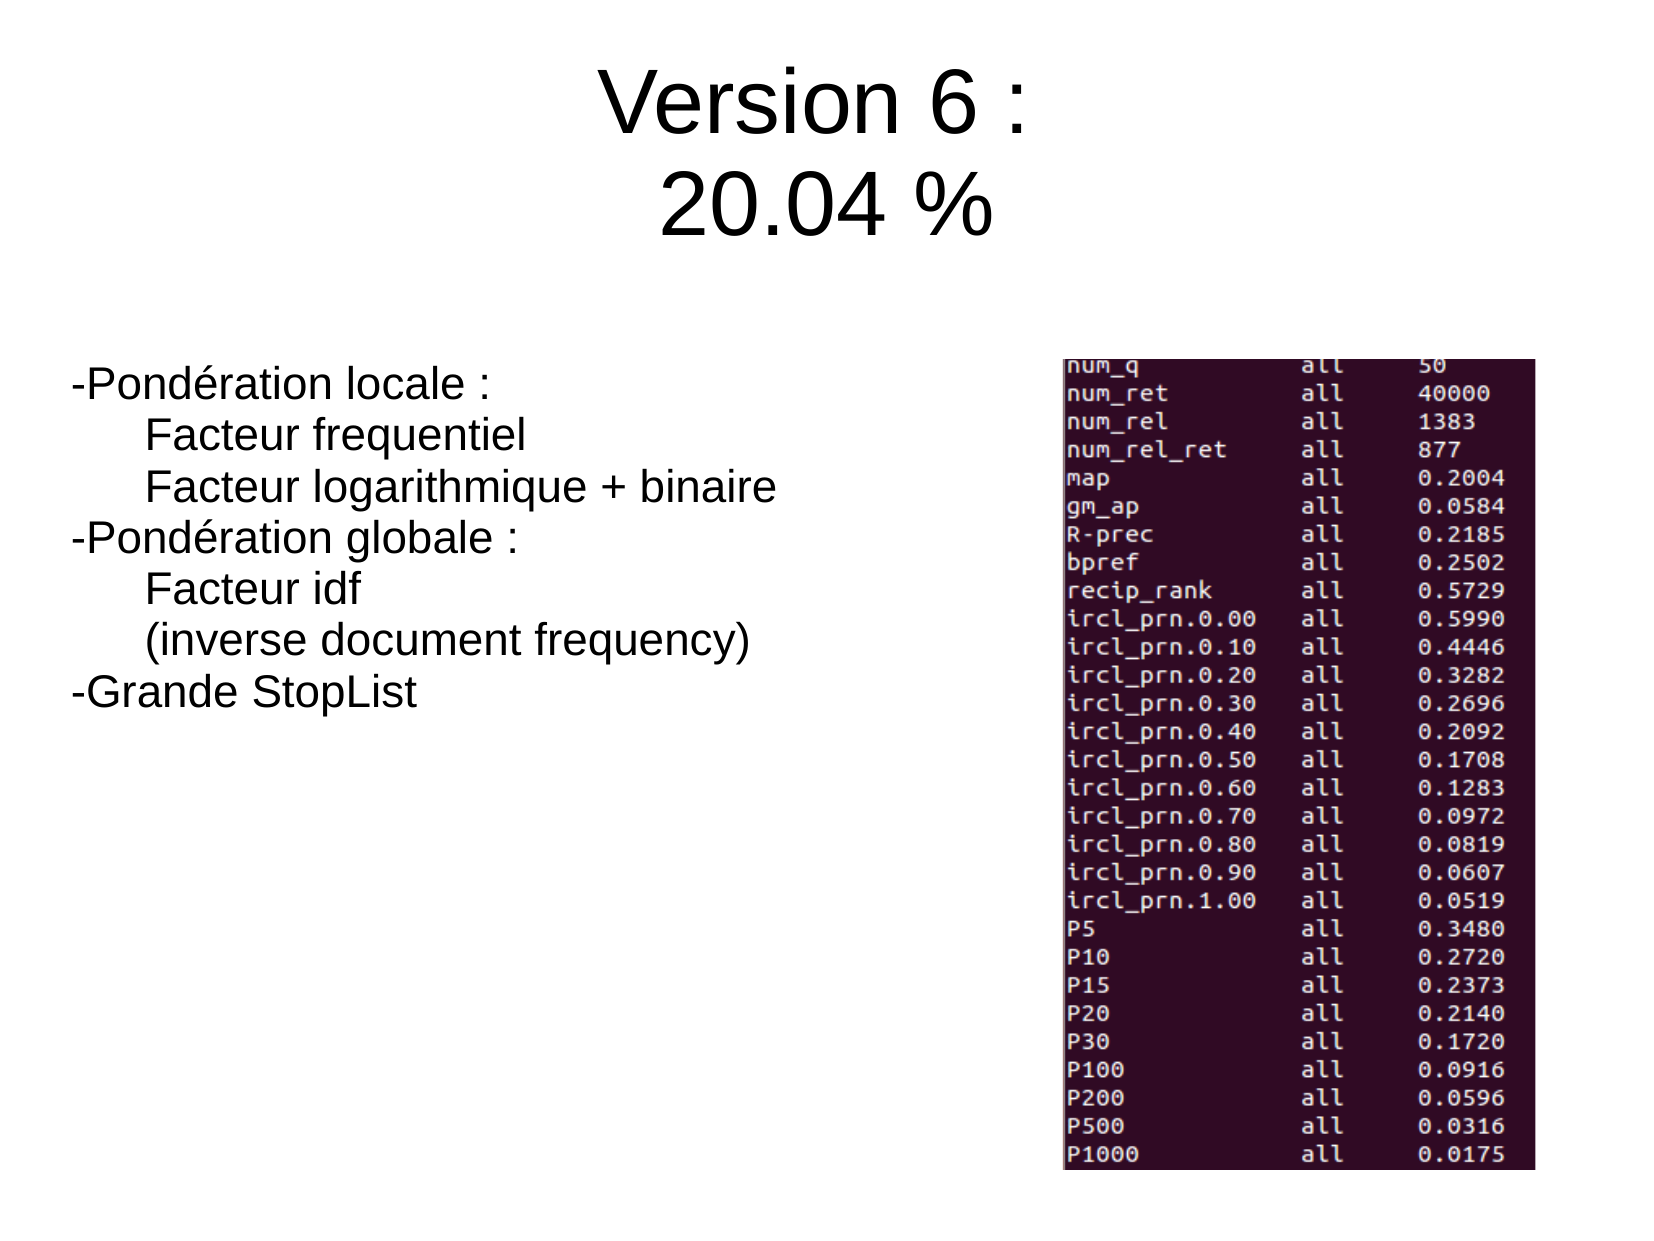

# Version 6 : 20.04 %
-Pondération locale :
	Facteur frequentiel
	Facteur logarithmique + binaire
-Pondération globale :
	Facteur idf
	(inverse document frequency)
-Grande StopList